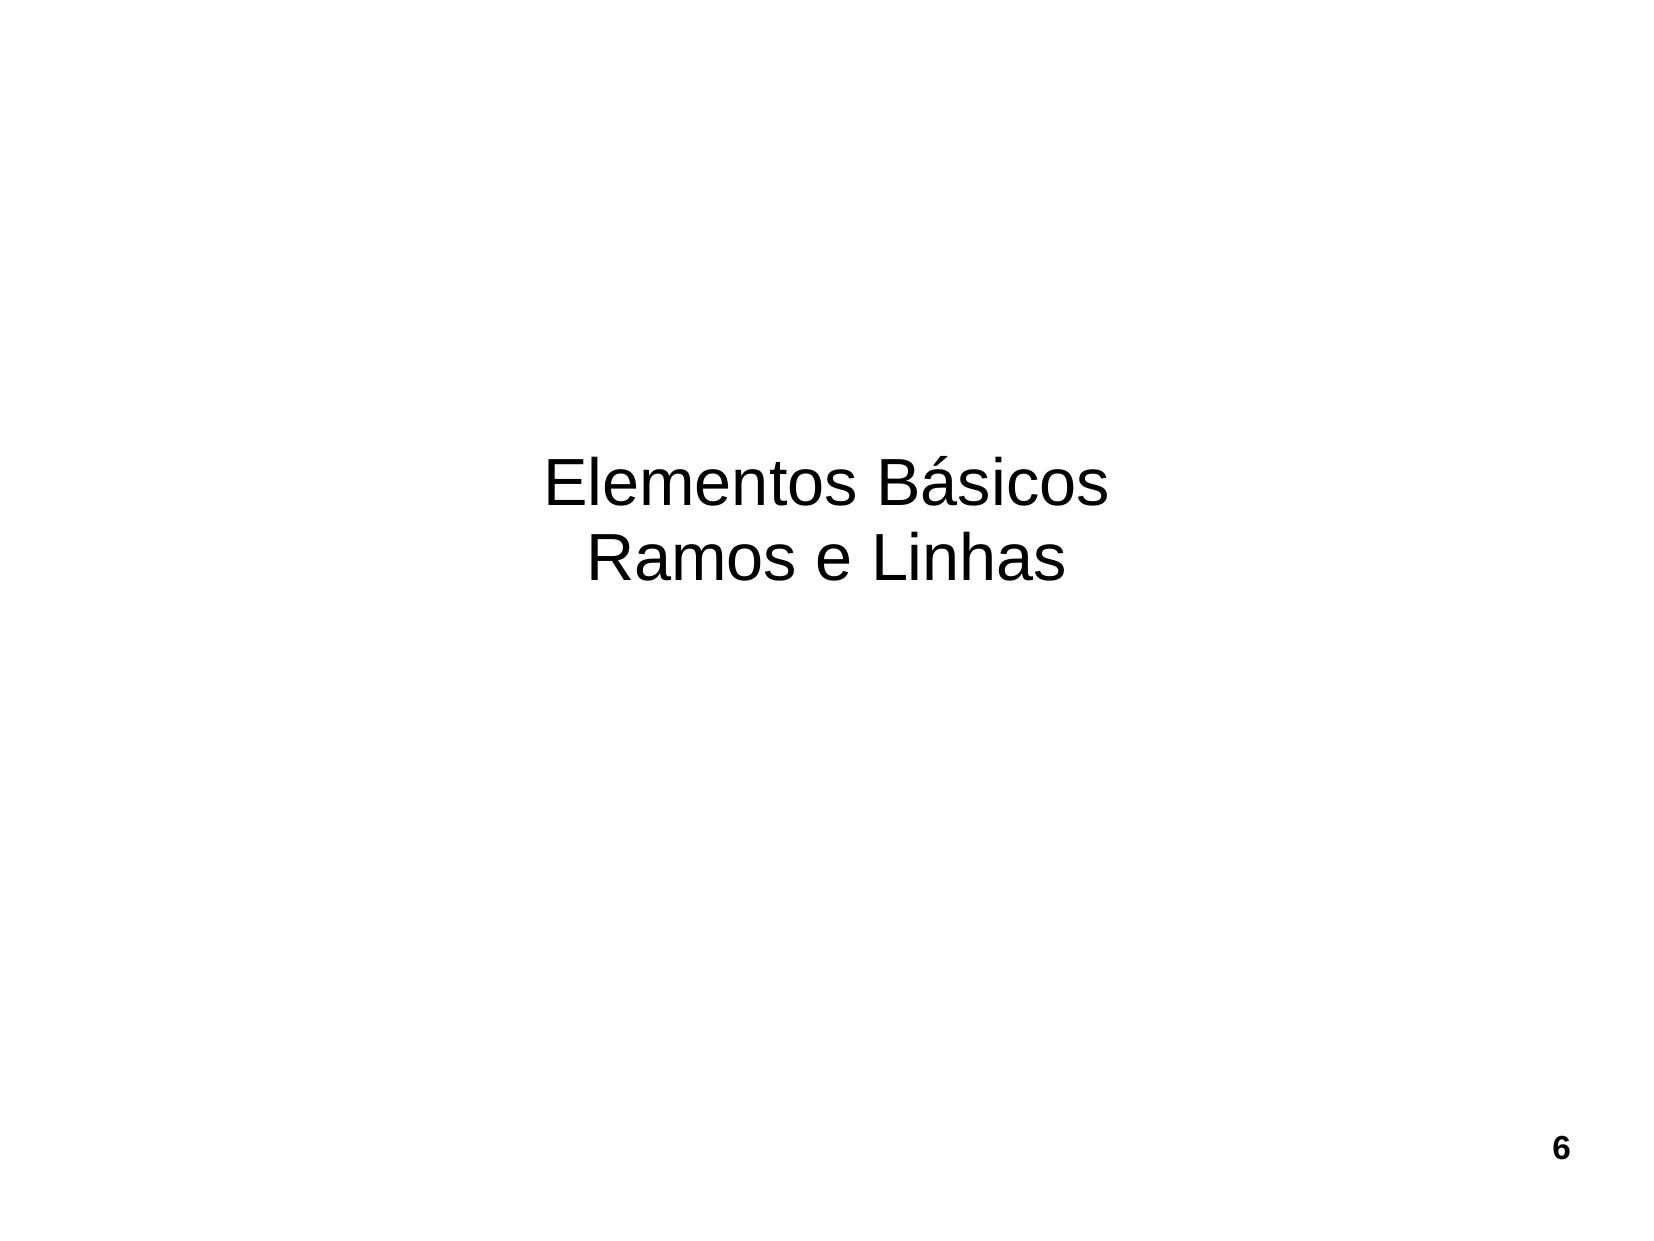

# Elementos Básicos
Ramos e Linhas
6